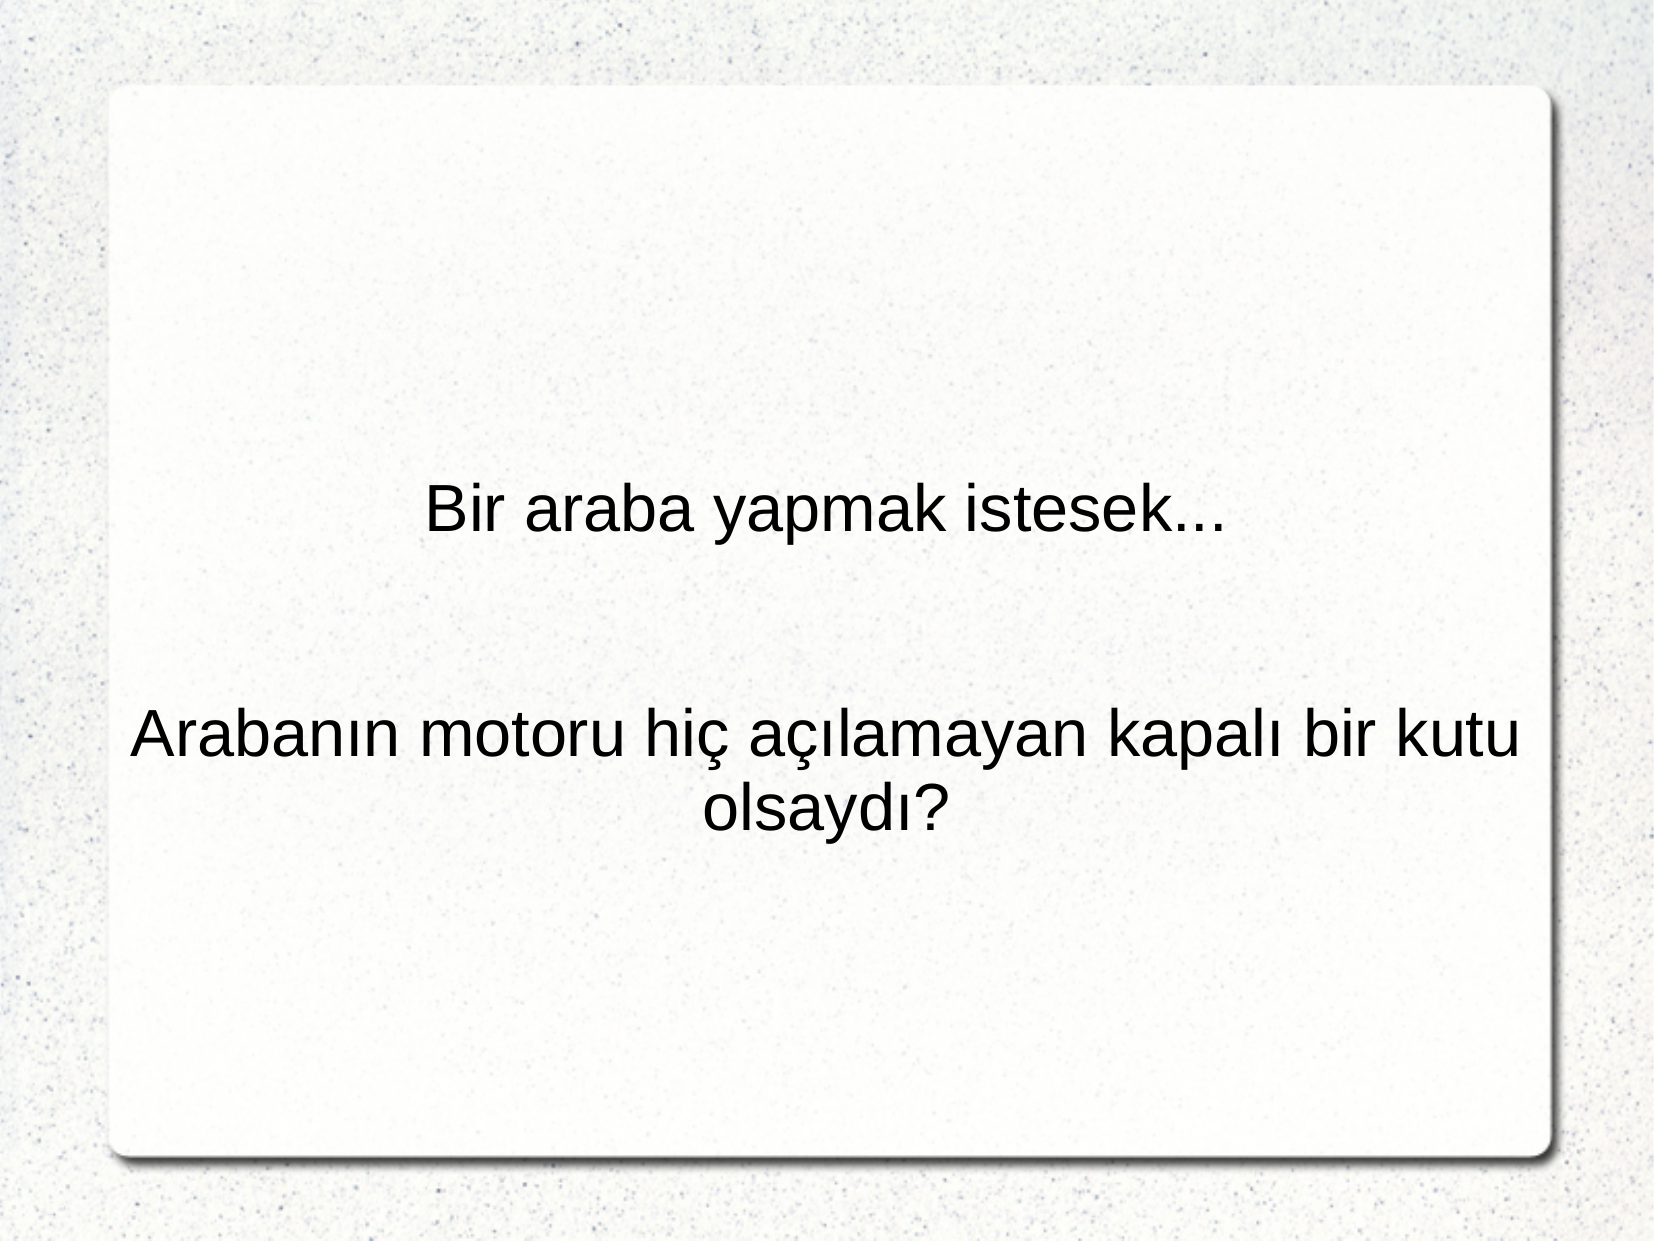

#
Bir araba yapmak istesek...
Arabanın motoru hiç açılamayan kapalı bir kutu olsaydı?